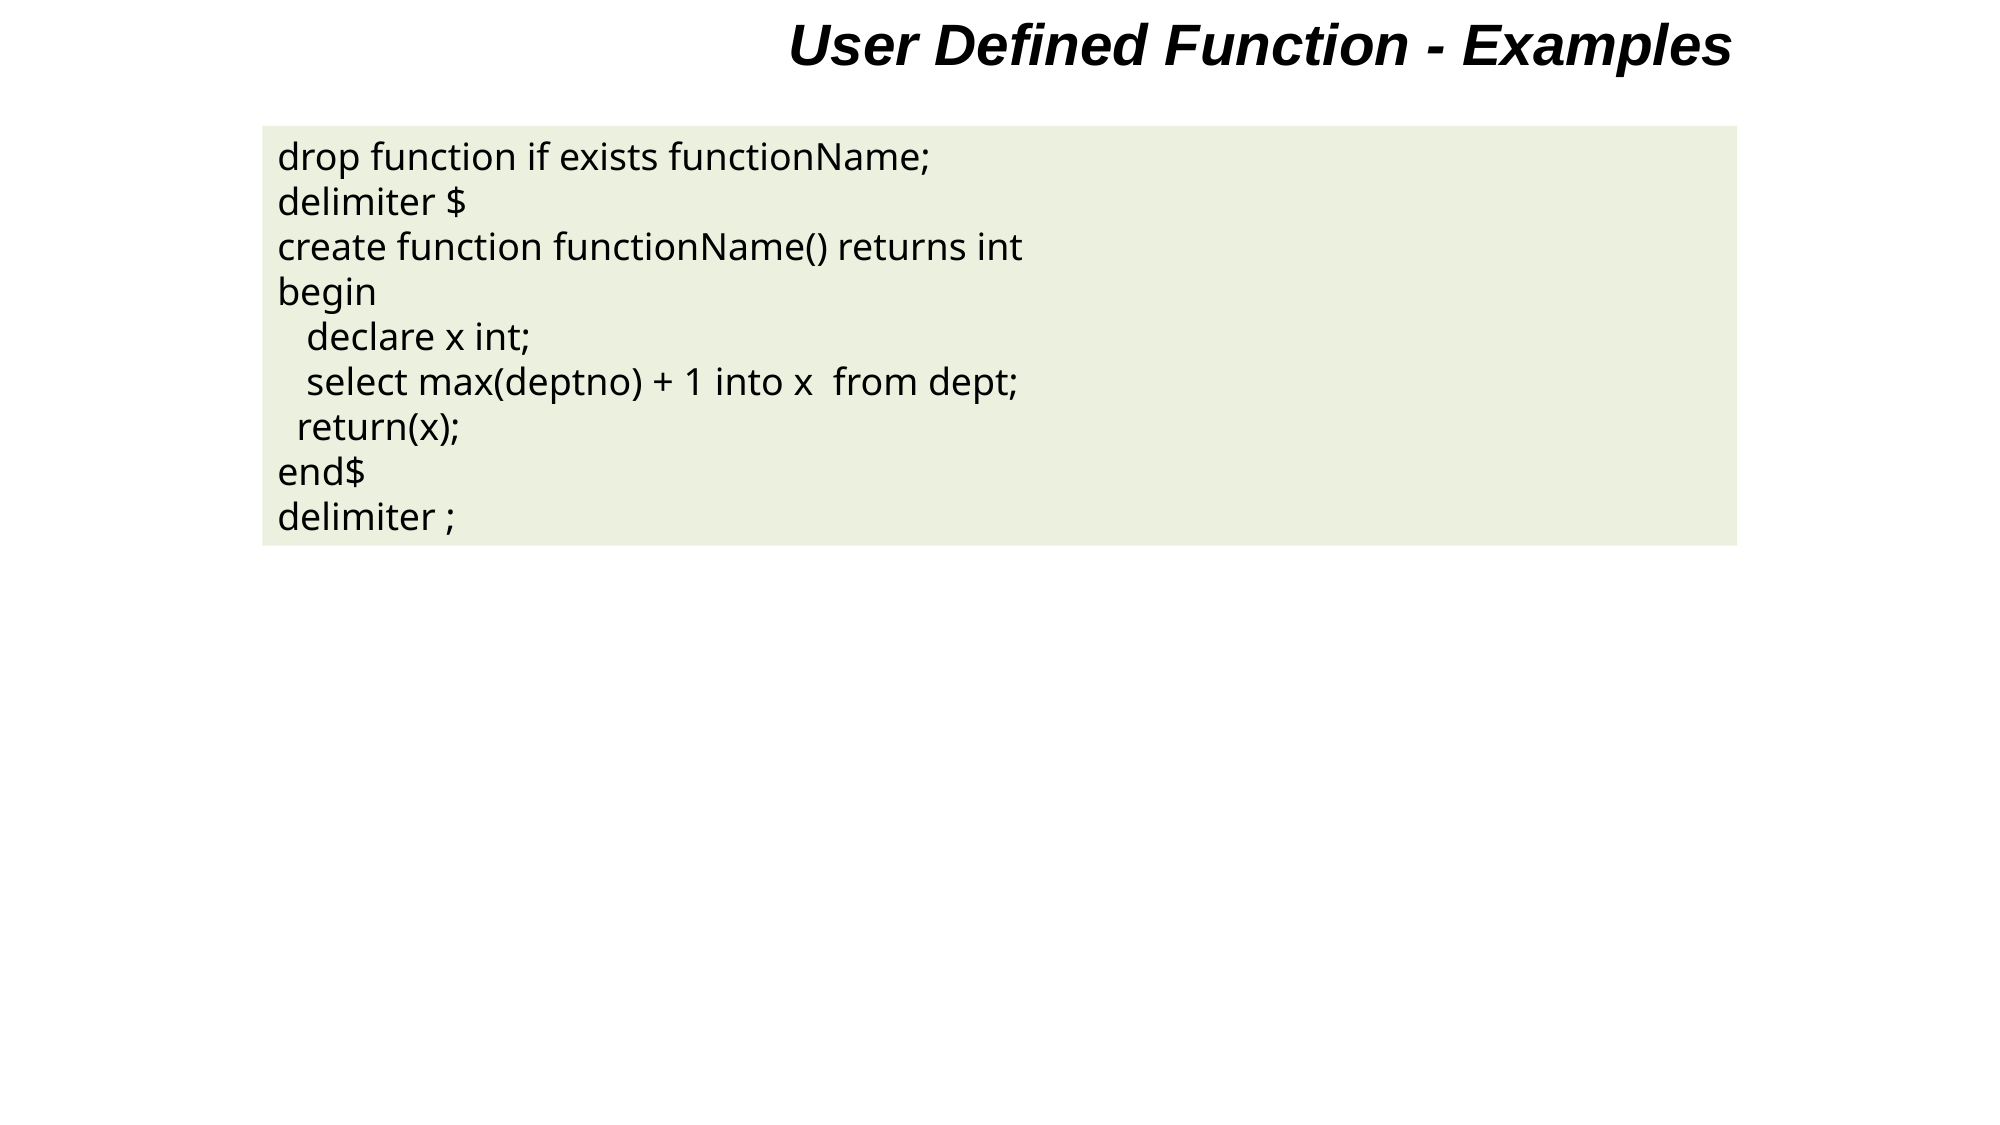

User Defined Function - Examples
drop function if exists functionName;
delimiter $
create function functionName() returns int
begin
 declare x int;
 select max(deptno) + 1 into x from dept;
 return(x);
end$
delimiter ;